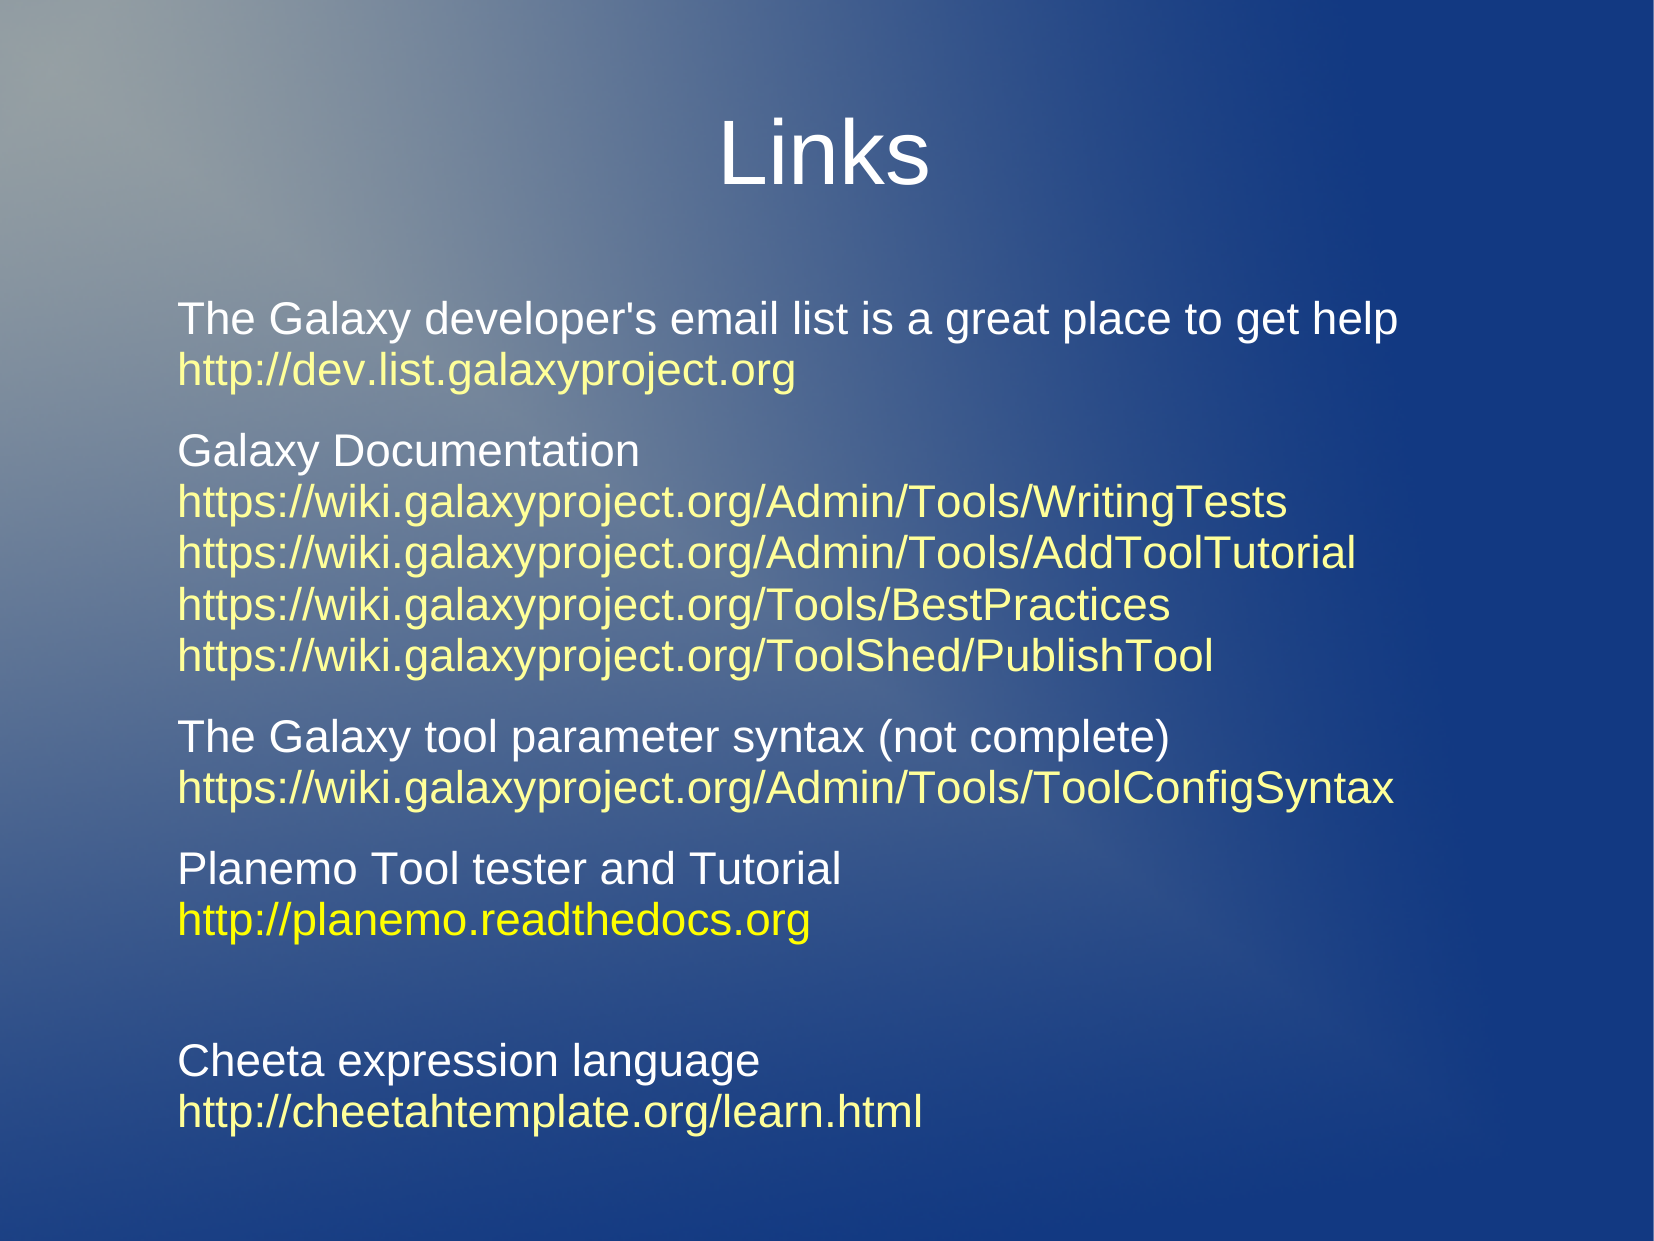

# Links
The Galaxy developer's email list is a great place to get help
http://dev.list.galaxyproject.org
Galaxy Documentation
https://wiki.galaxyproject.org/Admin/Tools/WritingTests
https://wiki.galaxyproject.org/Admin/Tools/AddToolTutorial
https://wiki.galaxyproject.org/Tools/BestPracticeshttps://wiki.galaxyproject.org/ToolShed/PublishTool
The Galaxy tool parameter syntax (not complete)
https://wiki.galaxyproject.org/Admin/Tools/ToolConfigSyntax
Planemo Tool tester and Tutorial
﻿﻿http://planemo.readthedocs.org
Cheeta expression language
http://cheetahtemplate.org/learn.html